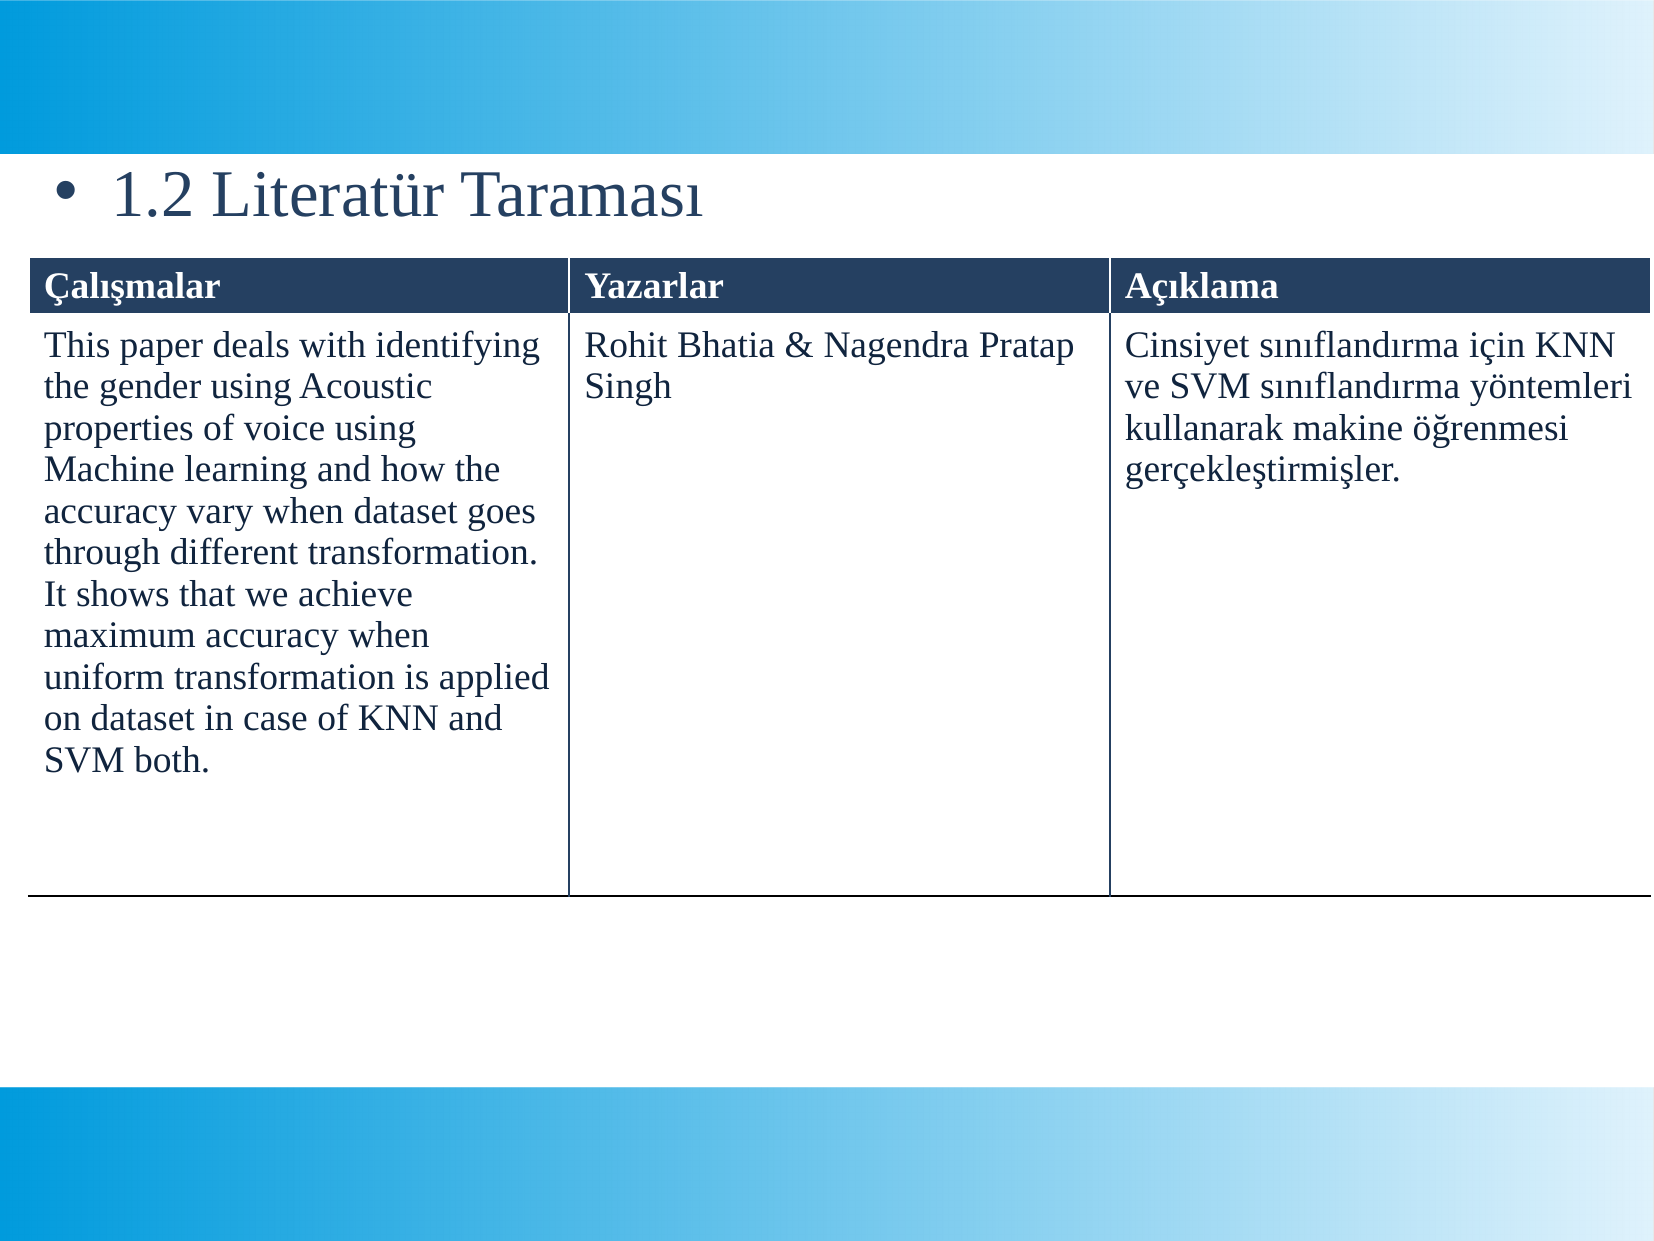

1.2 Literatür Taraması
| Çalışmalar | Yazarlar | Açıklama |
| --- | --- | --- |
| This paper deals with identifying the gender using Acoustic properties of voice using Machine learning and how the accuracy vary when dataset goes through different transformation. It shows that we achieve maximum accuracy when uniform transformation is applied on dataset in case of KNN and SVM both. | Rohit Bhatia & Nagendra Pratap Singh | Cinsiyet sınıflandırma için KNN ve SVM sınıflandırma yöntemleri kullanarak makine öğrenmesi gerçekleştirmişler. |